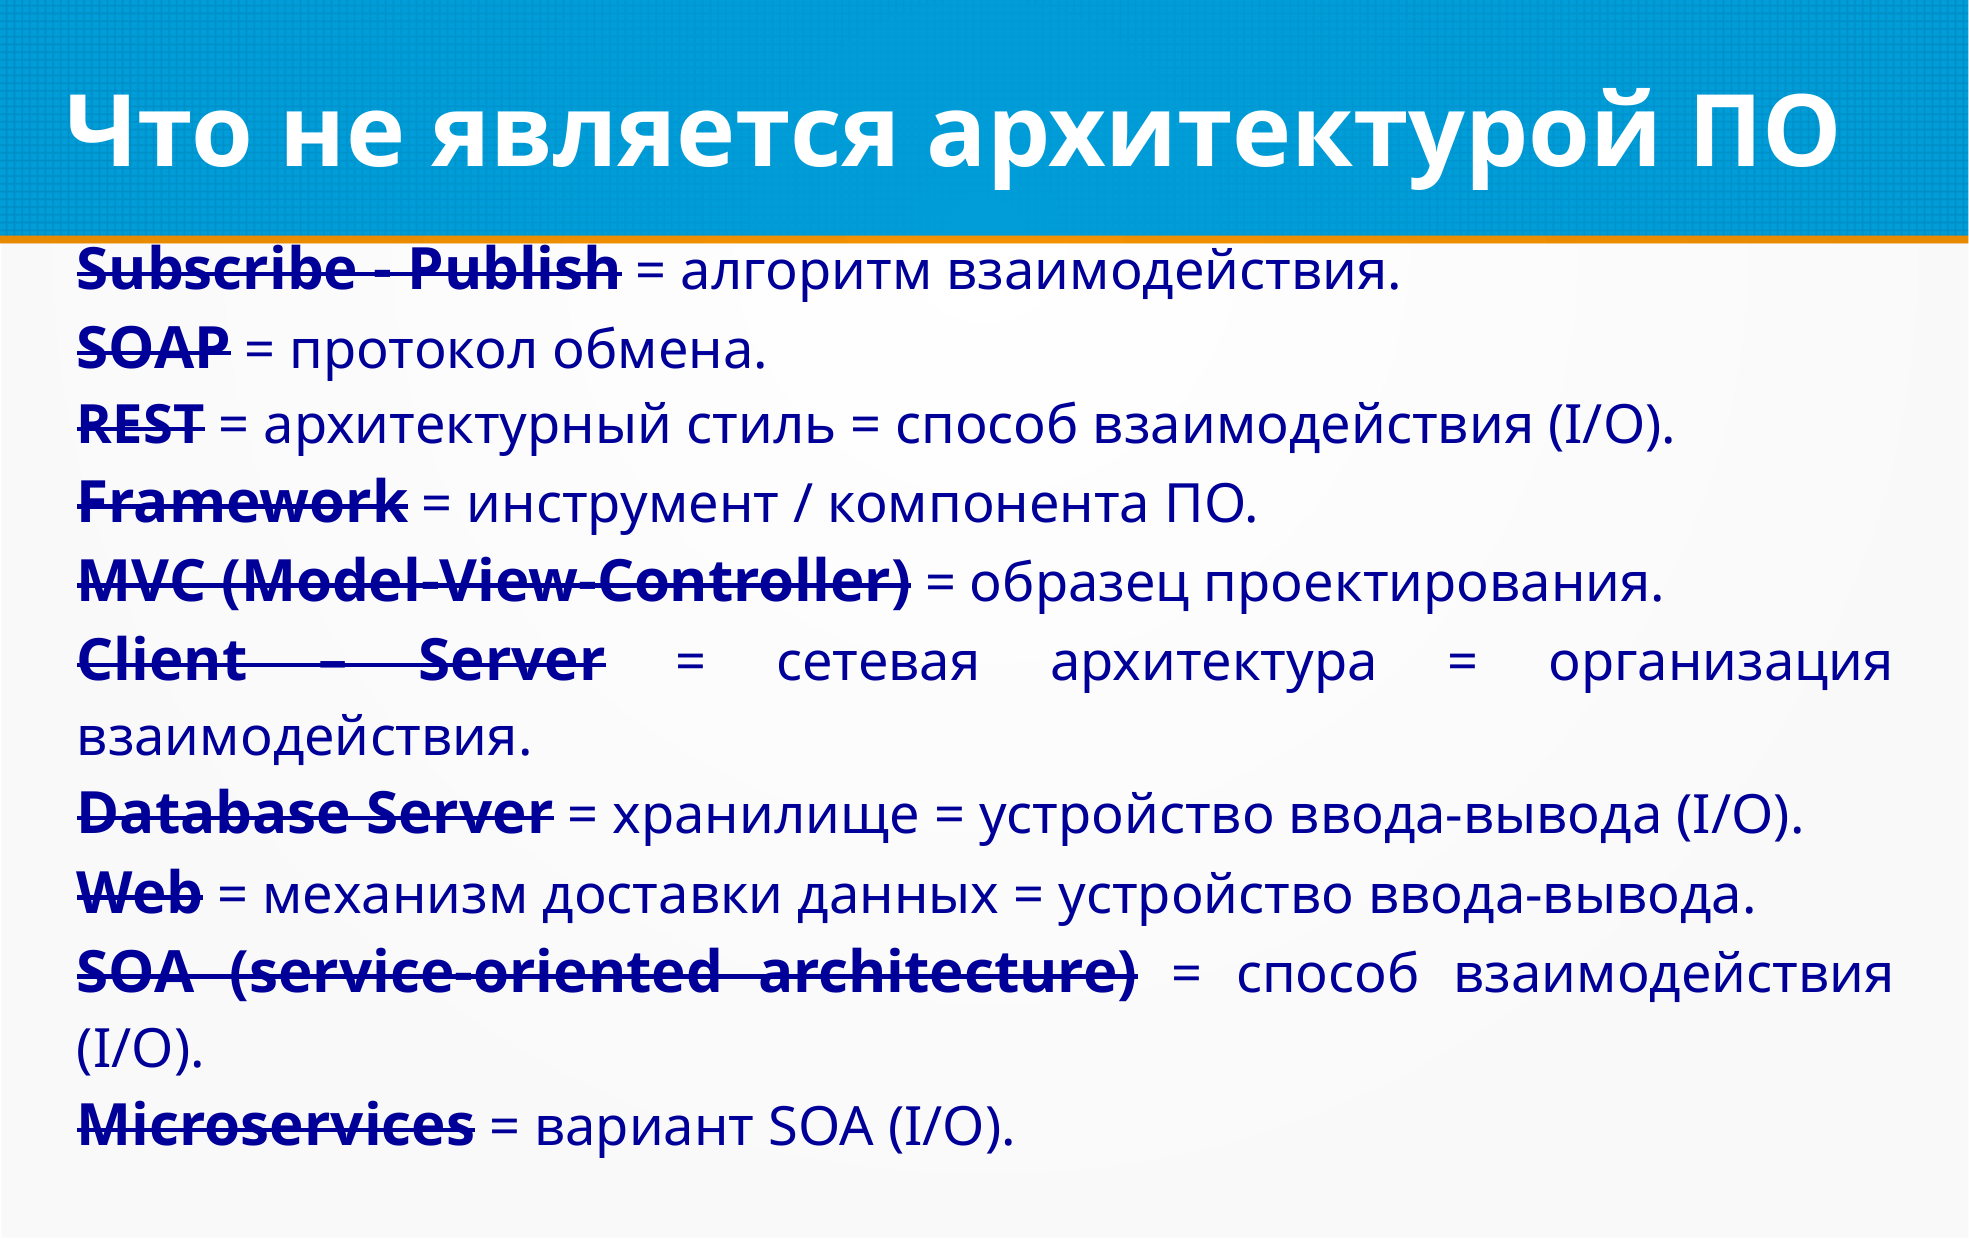

Что не является архитектурой ПО
Subscribe - Publish = алгоритм взаимодействия.
SOAP = протокол обмена.
REST = архитектурный стиль = способ взаимодействия (I/O).
Framework = инструмент / компонента ПО.
MVC (Model-View-Controller) = образец проектирования.
Client – Server = сетевая архитектура = организация взаимодействия.
Database Server = хранилище = устройство ввода-вывода (I/O).
Web = механизм доставки данных = устройство ввода-вывода.
SOA (service-oriented architecture) = способ взаимодействия (I/O).
Microservices = вариант SOA (I/O).